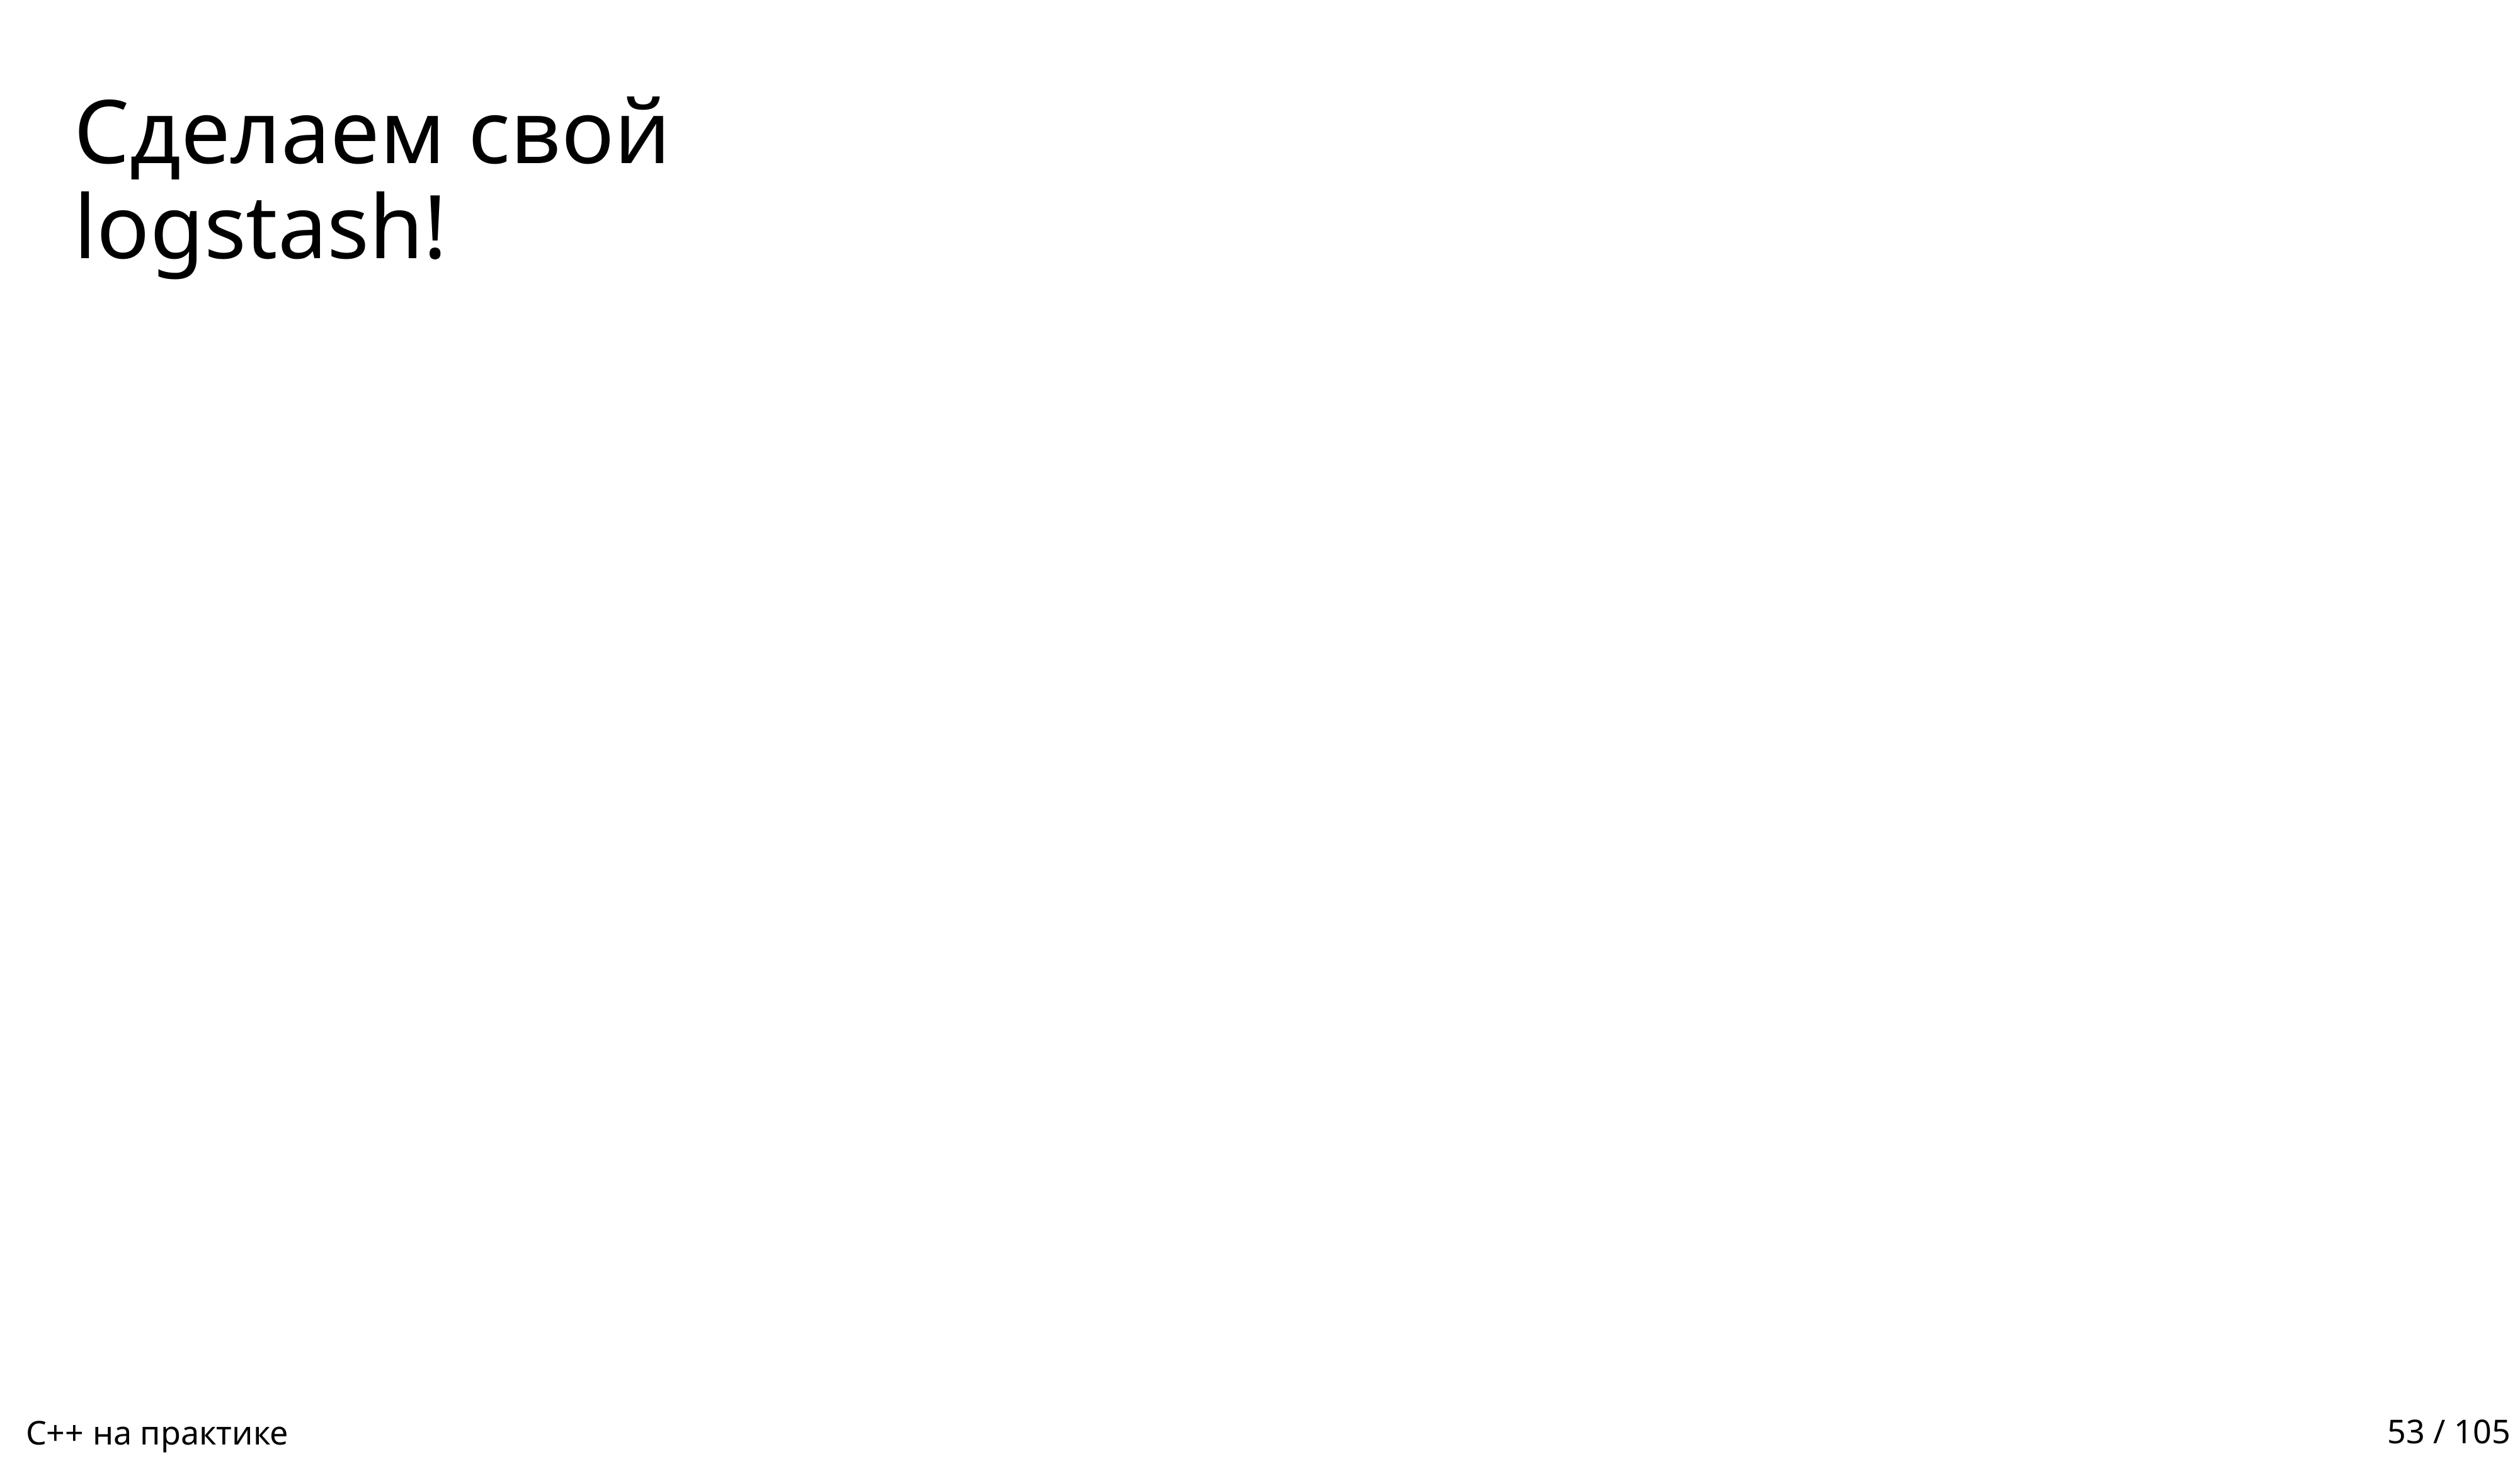

# Сделаем свой logstash!
C++ на практике